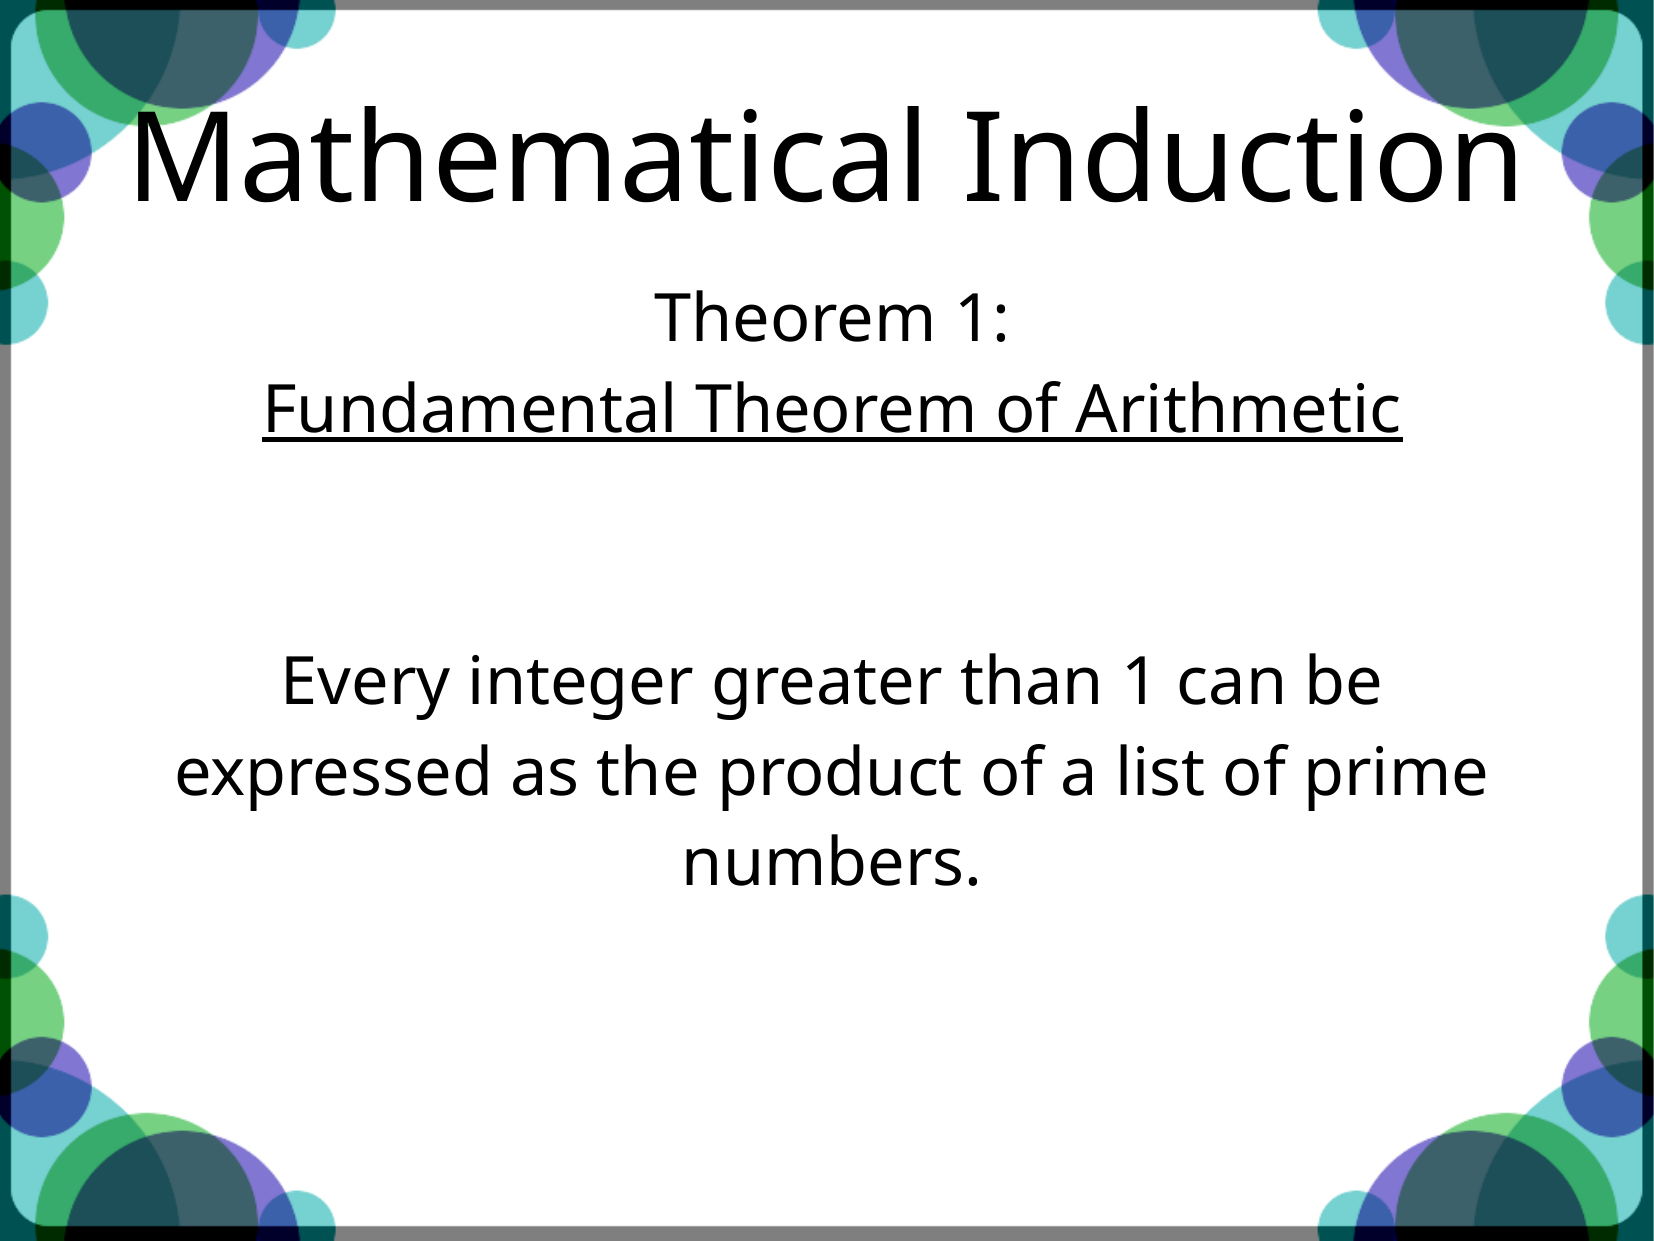

# Mathematical Induction
Theorem 1:
Fundamental Theorem of Arithmetic
Every integer greater than 1 can be expressed as the product of a list of prime numbers.